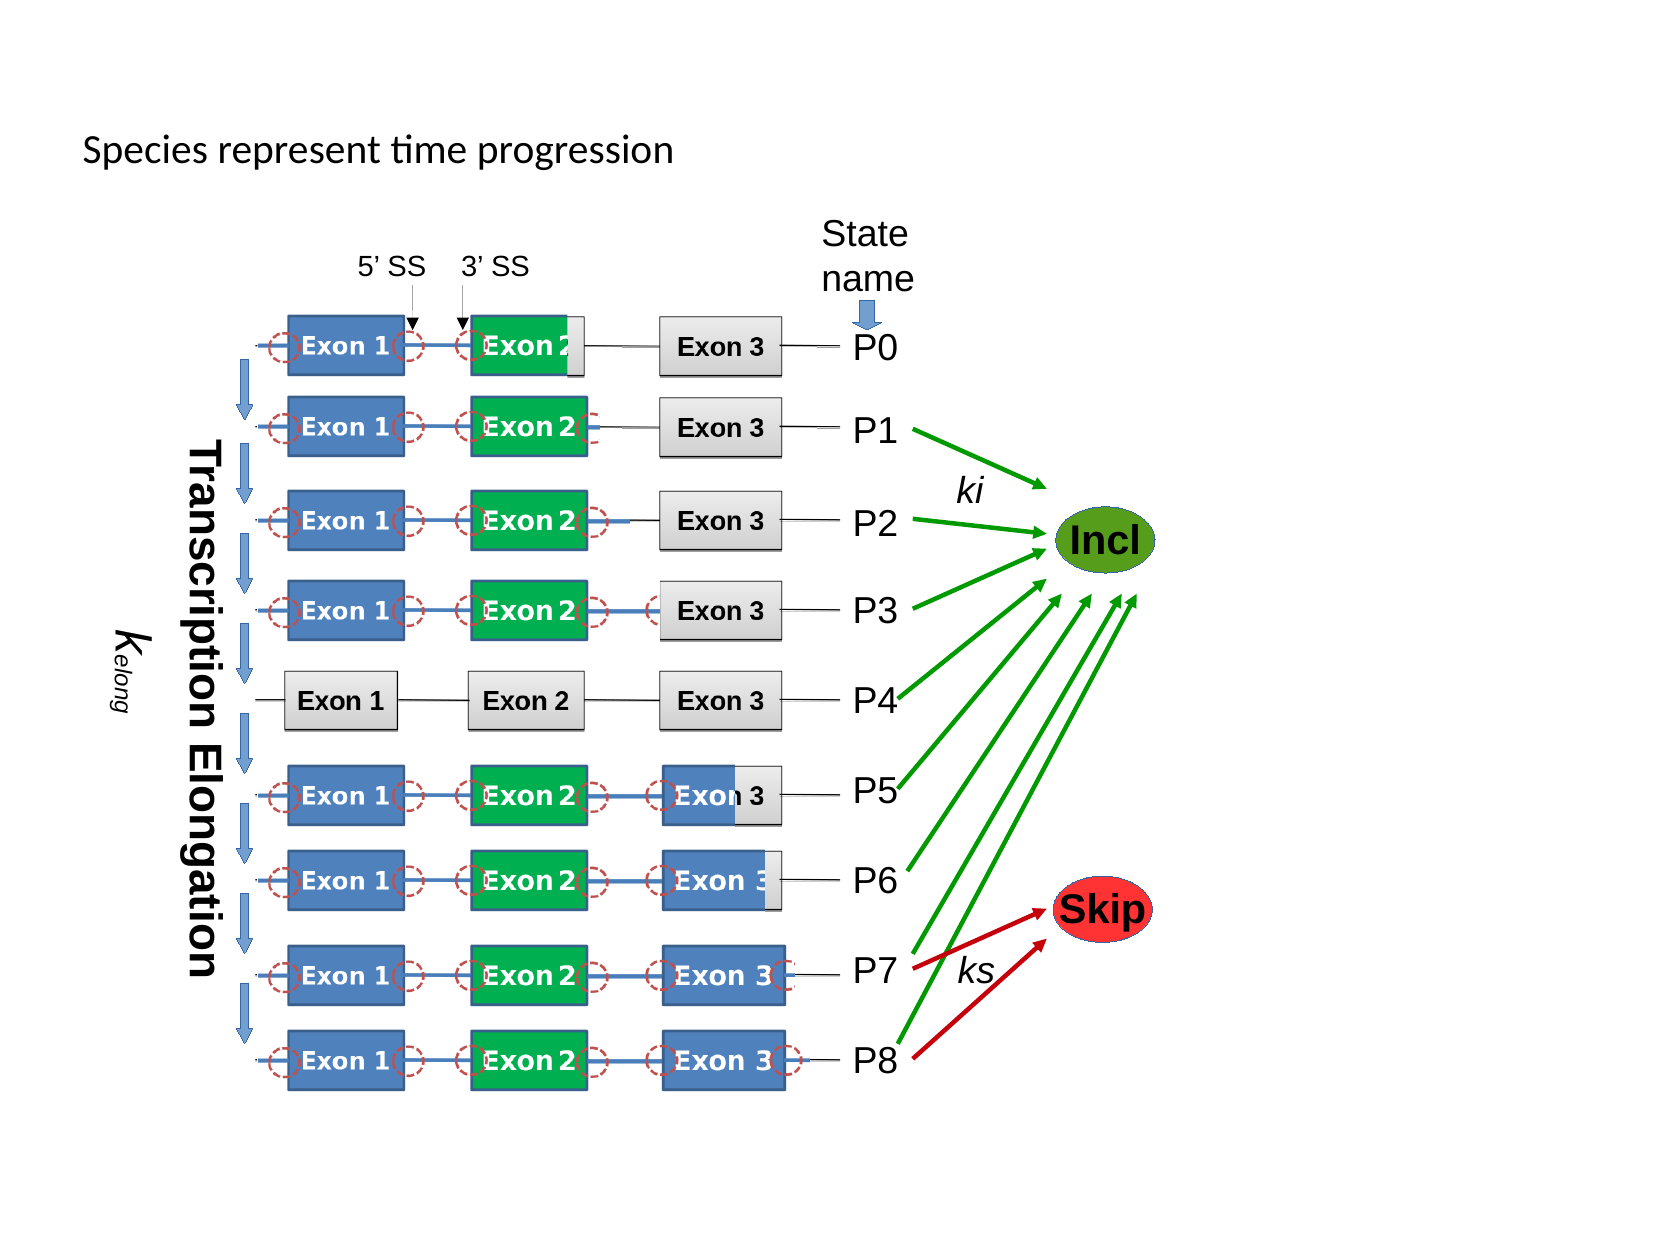

# Species represent time progression
State
name
5’ SS
3’ SS
P0
P1
ki
P2
Incl
P3
kelong
P4
Transcription Elongation
P5
P6
Skip
ks
P7
P8